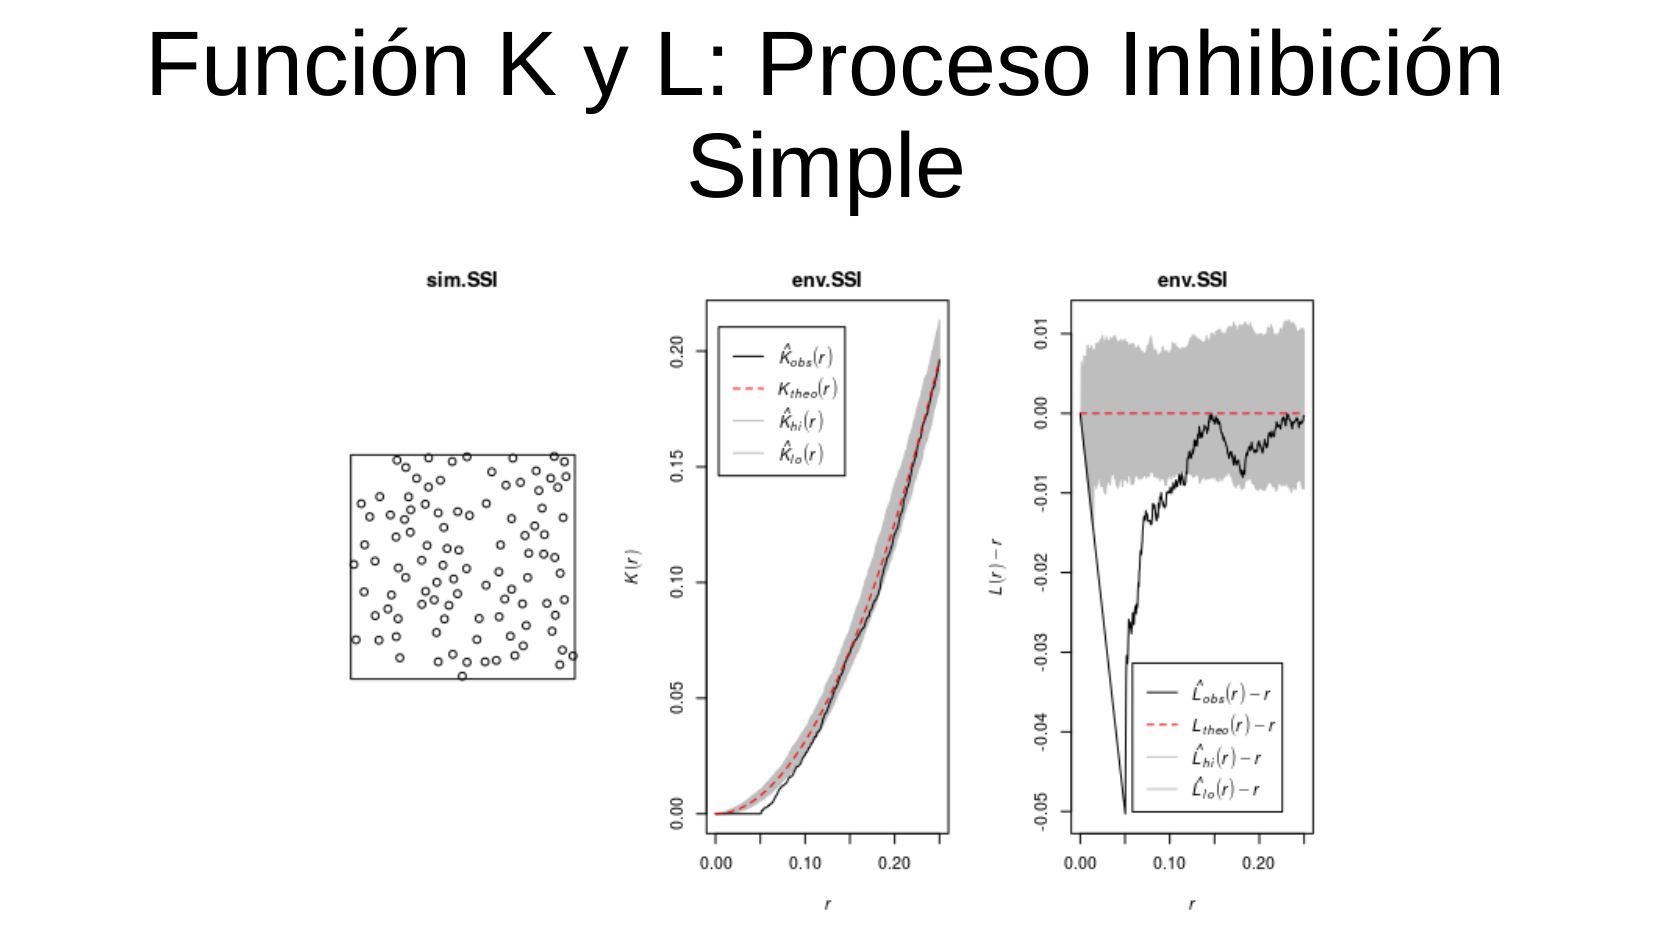

# Función K y L: Proceso Inhibición Simple